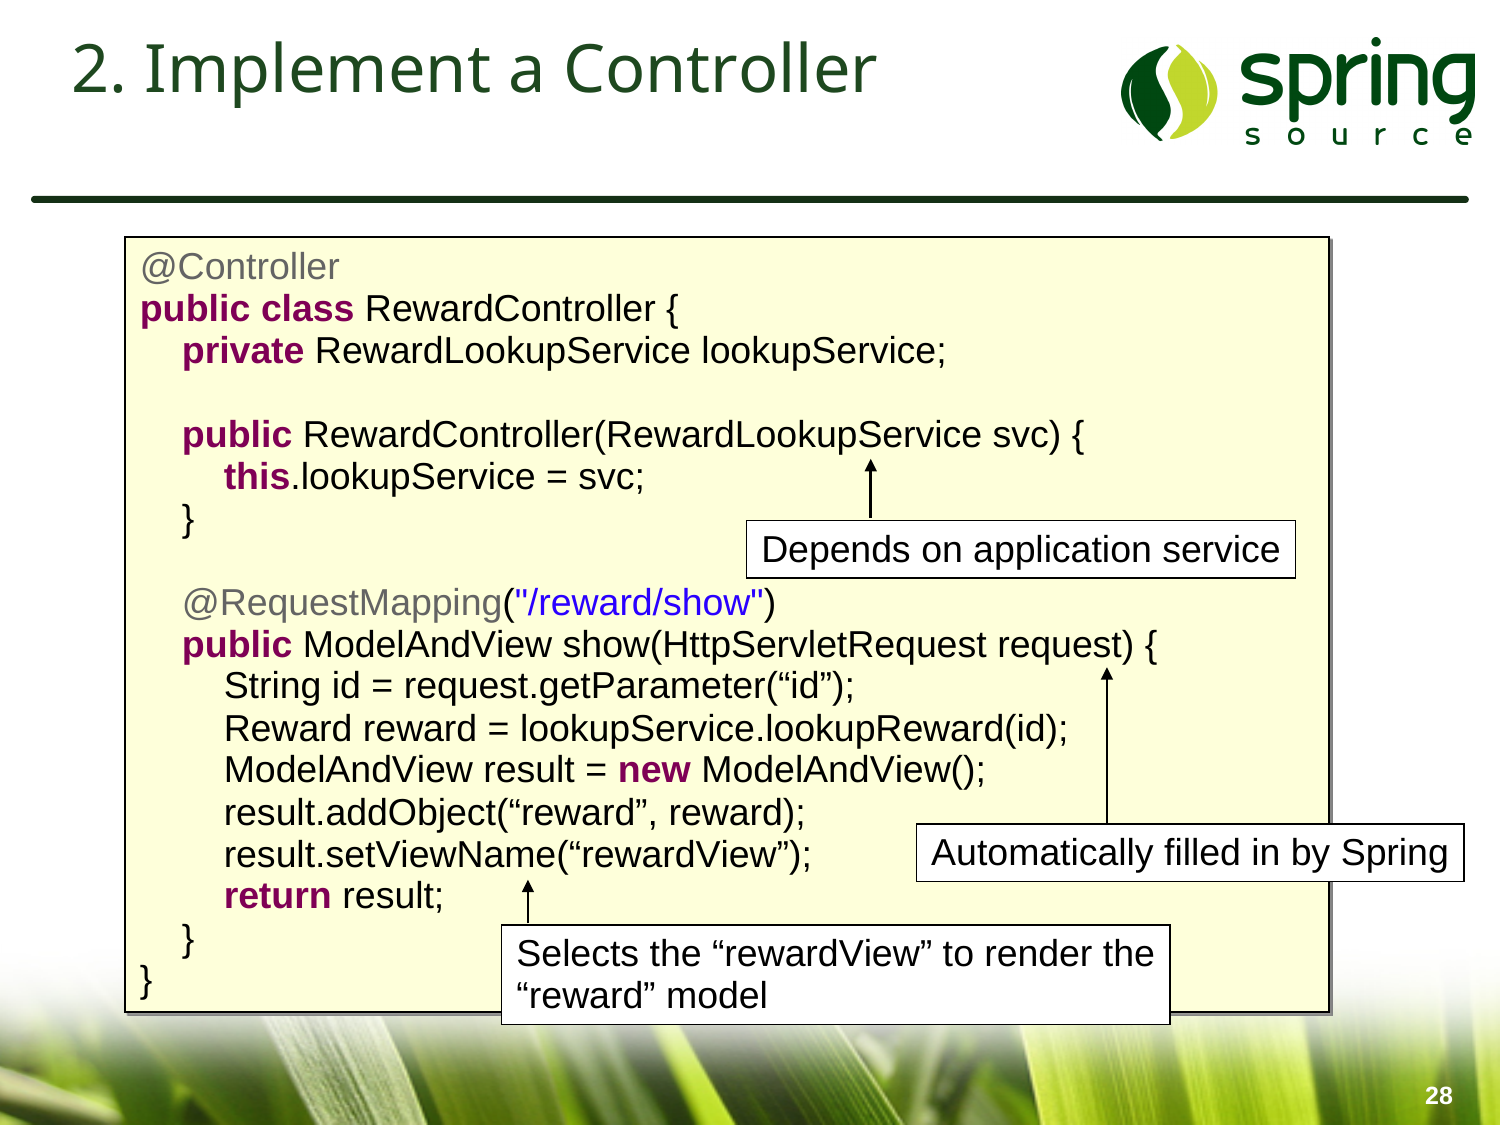

# 2. Implement a Controller
@Controller
public class RewardController {
 private RewardLookupService lookupService;
 public RewardController(RewardLookupService svc) {
 this.lookupService = svc;
 }
 @RequestMapping("/reward/show")
 public ModelAndView show(HttpServletRequest request) {
 String id = request.getParameter(“id”);
 Reward reward = lookupService.lookupReward(id);
 ModelAndView result = new ModelAndView();
 result.addObject(“reward”, reward);
 result.setViewName(“rewardView”);
 return result;
 }
}
Depends on application service
Automatically filled in by Spring
Selects the “rewardView” to render the
“reward” model